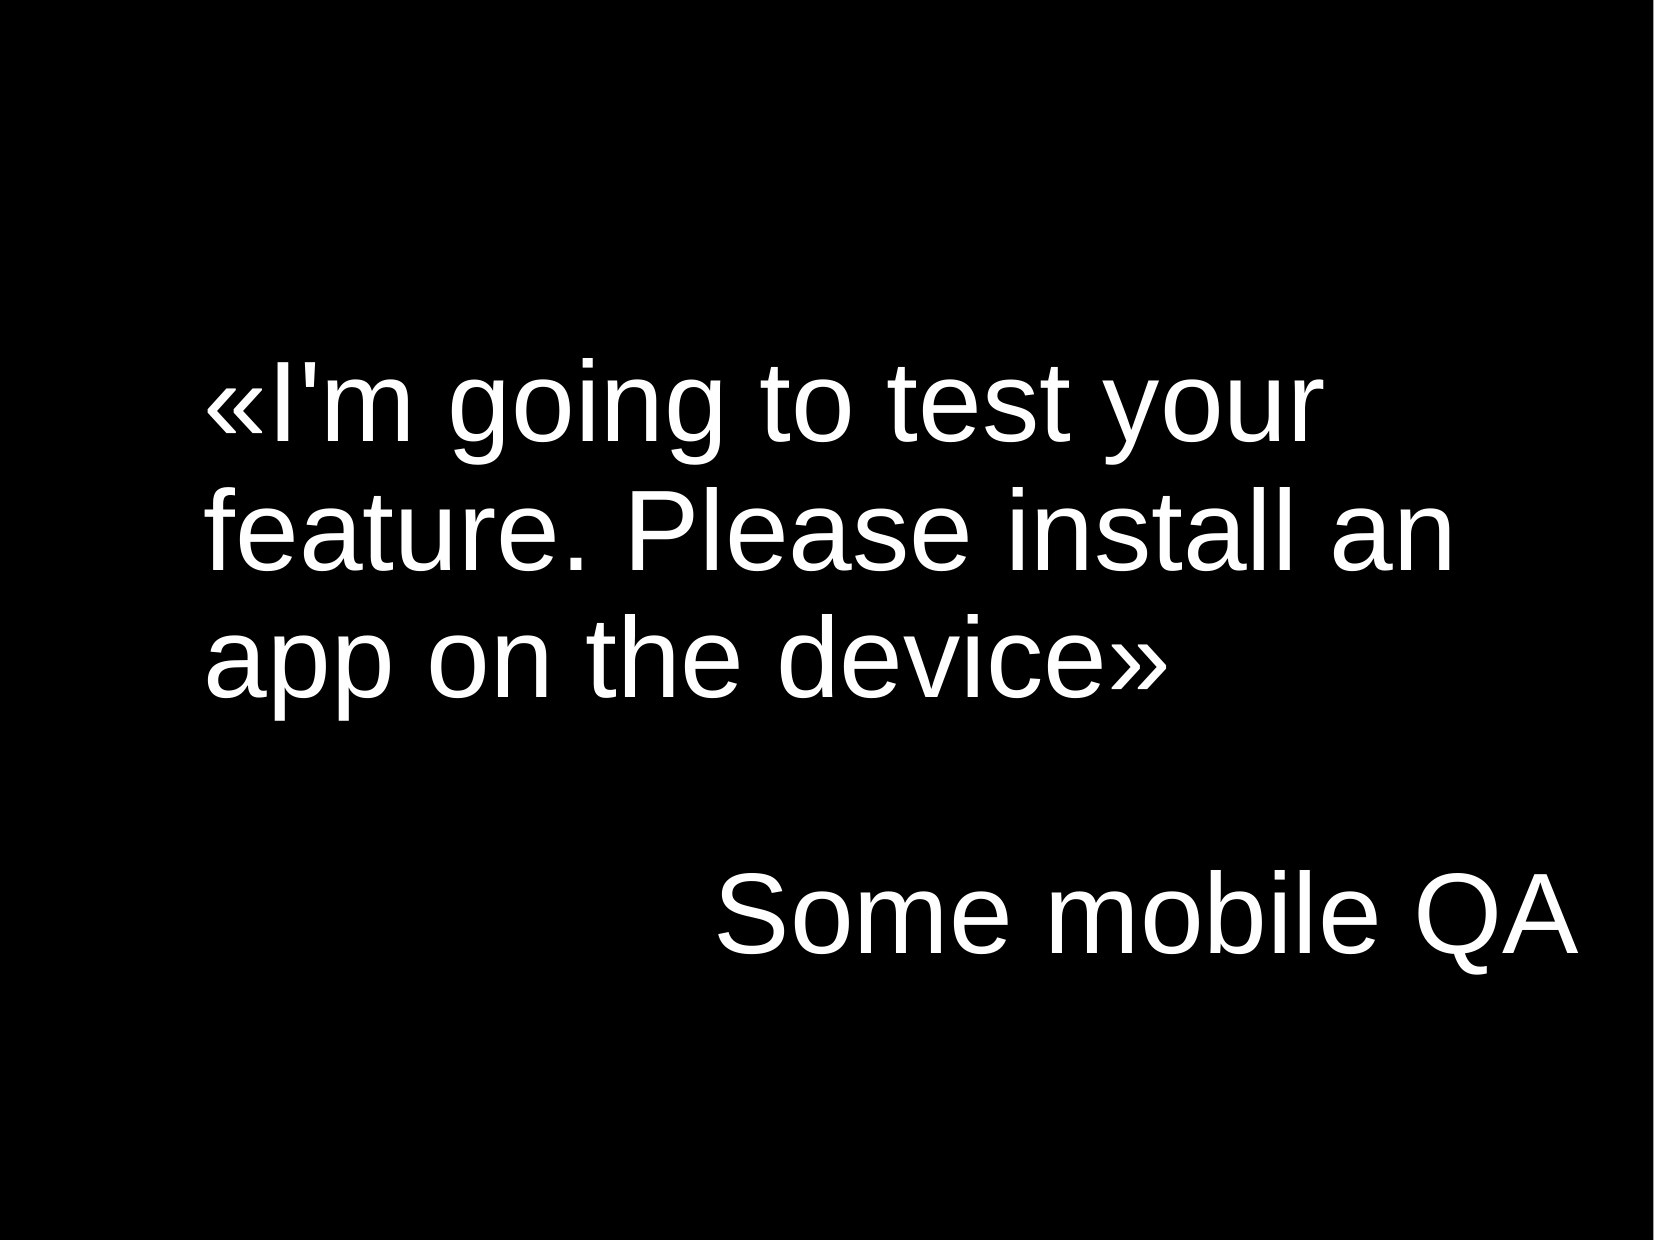

«I'm going to test your feature. Please install an app on the device»
Some mobile QA